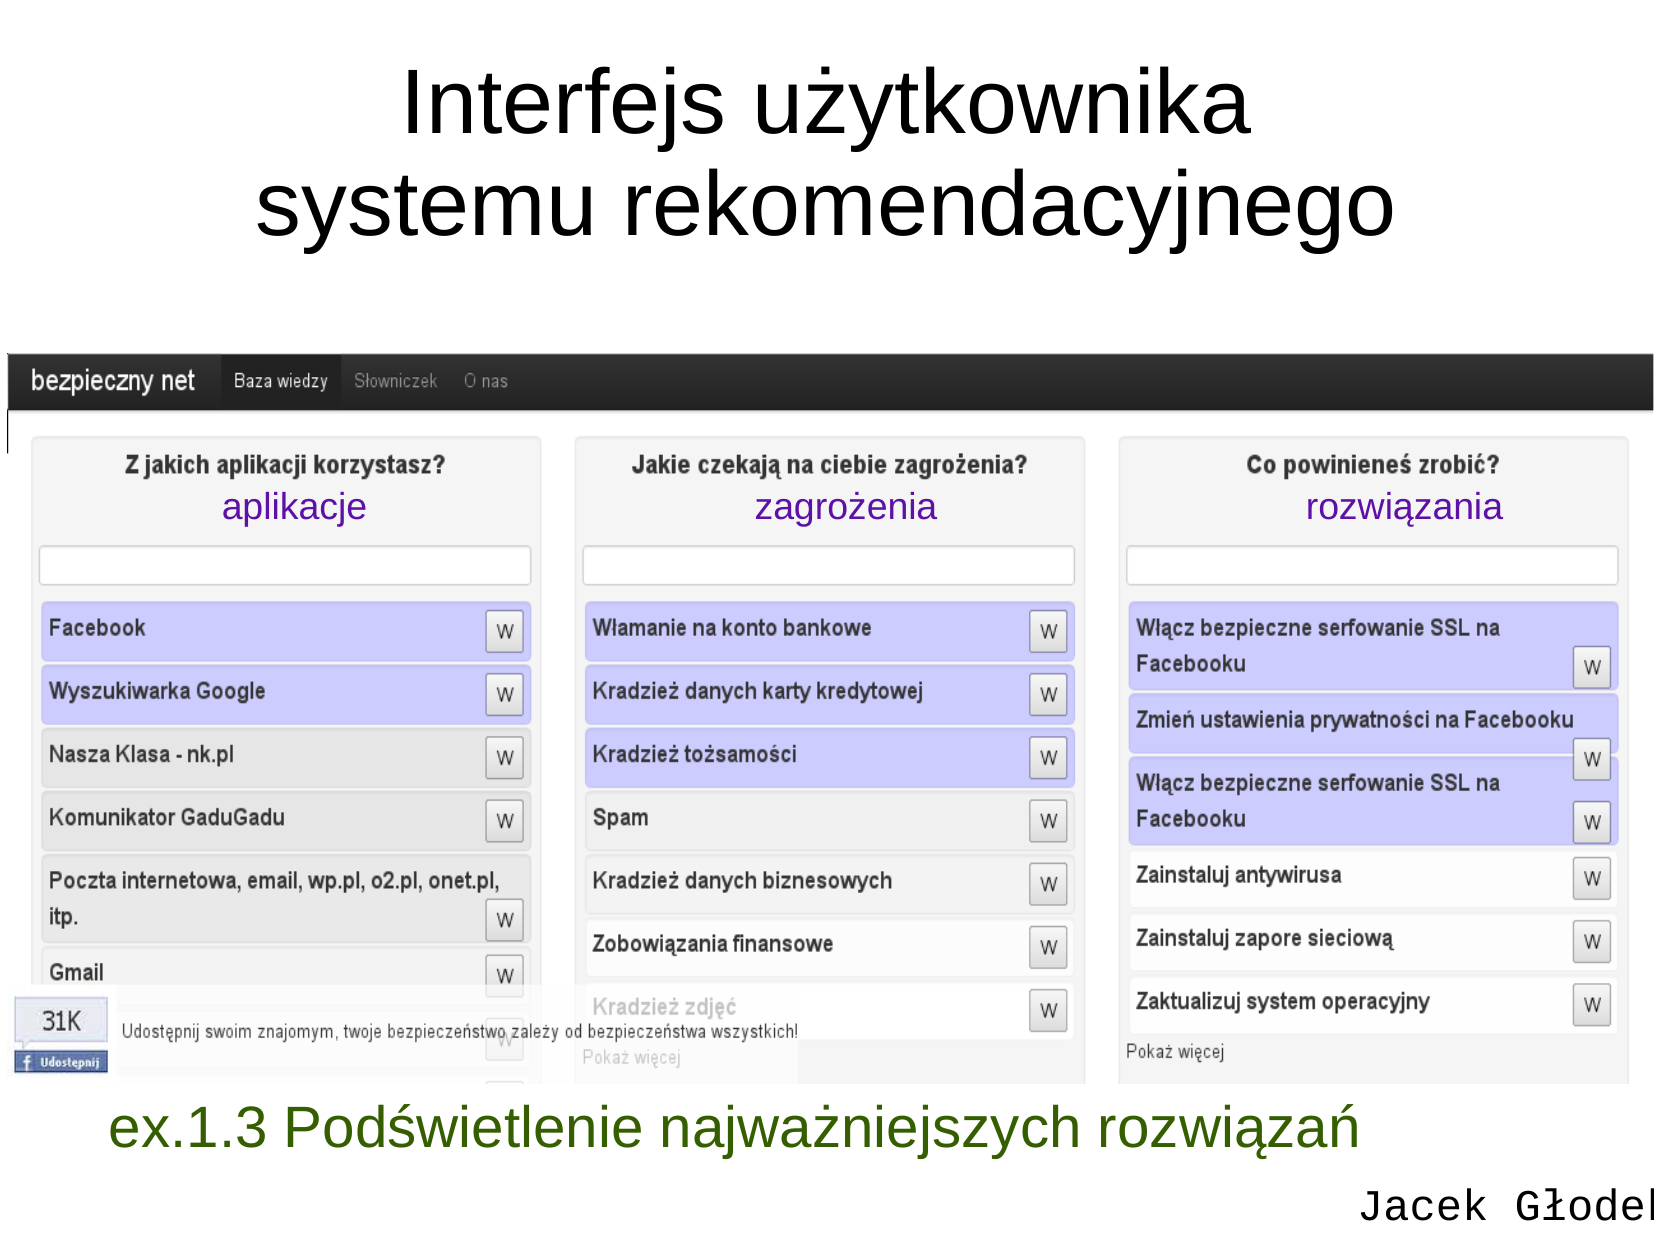

# Interfejs użytkownika systemu rekomendacyjnego
aplikacje
zagrożenia
rozwiązania
ex.1.3 Podświetlenie najważniejszych rozwiązań
Jacek Głodek